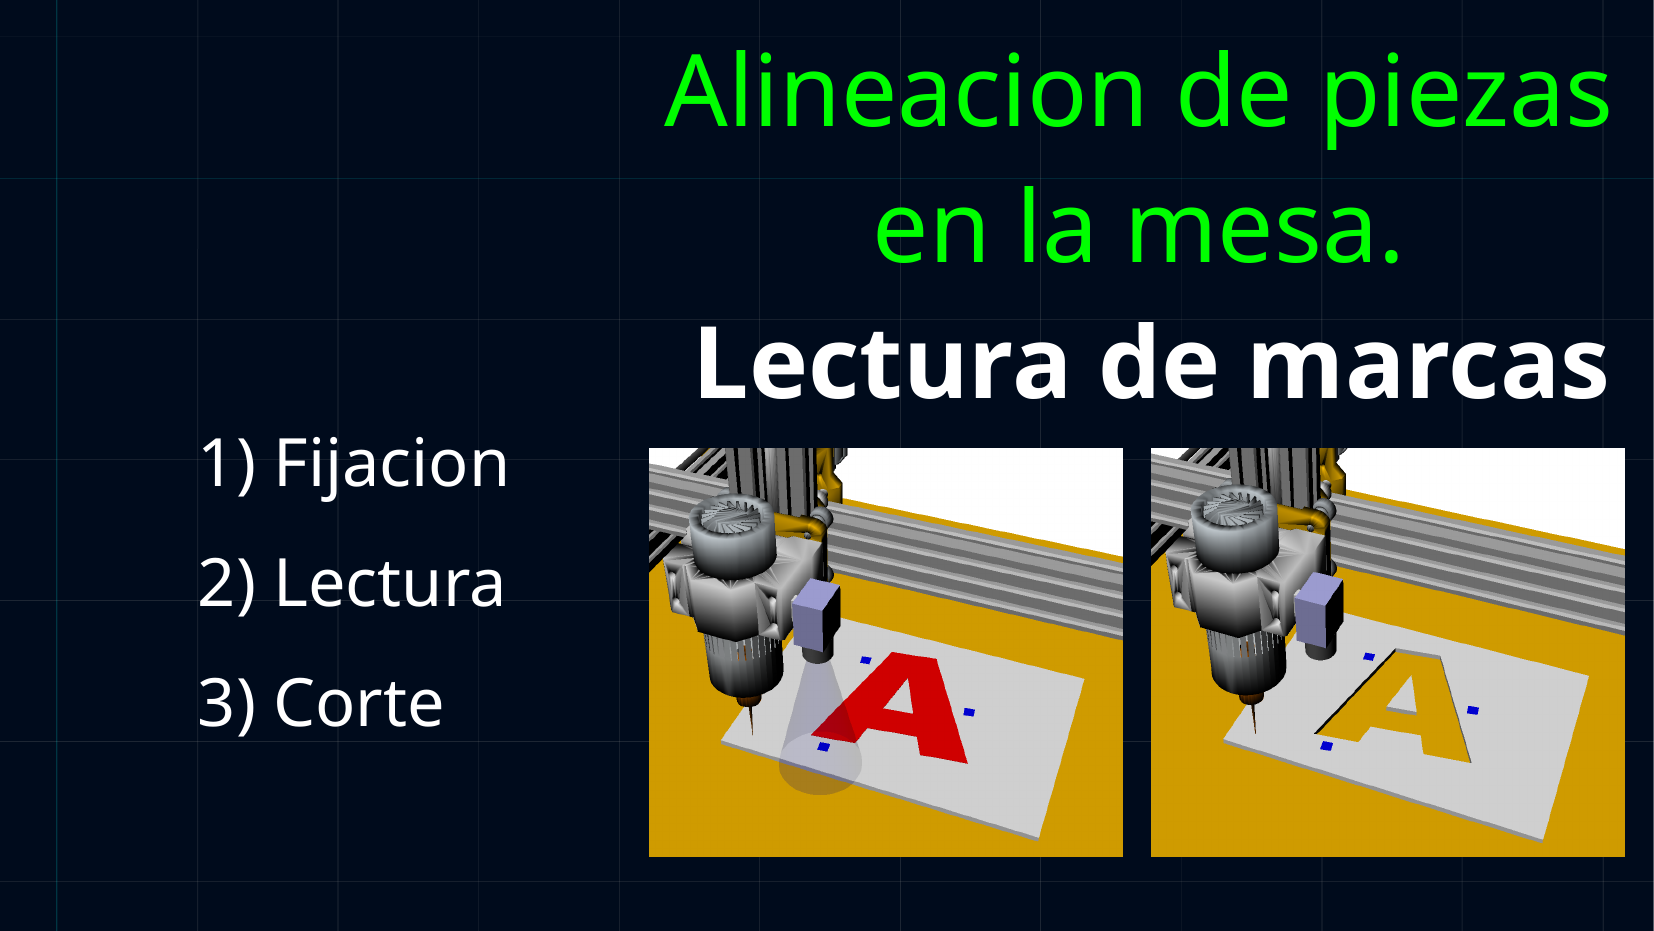

Alineacion de piezas
en la mesa.
Lectura de marcas
 Fijacion
 Lectura
 Corte